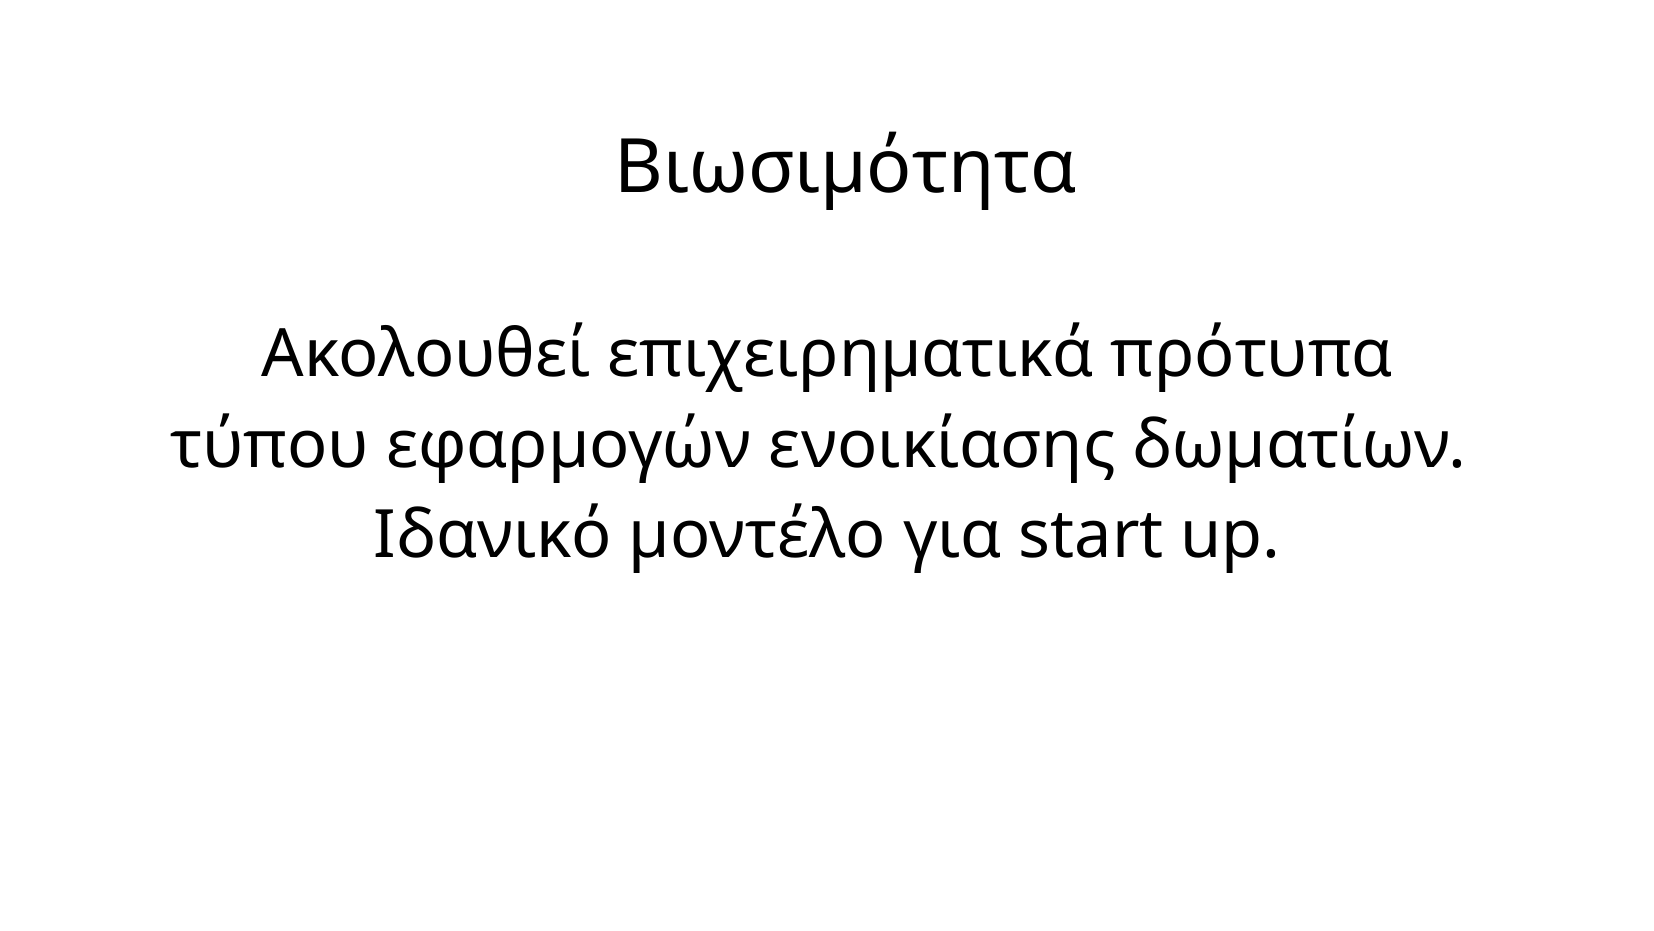

Βιωσιμότητα
Ακολουθεί επιχειρηματικά πρότυπα τύπου εφαρμογών ενοικίασης δωματίων.
Ιδανικό μοντέλο για start up.